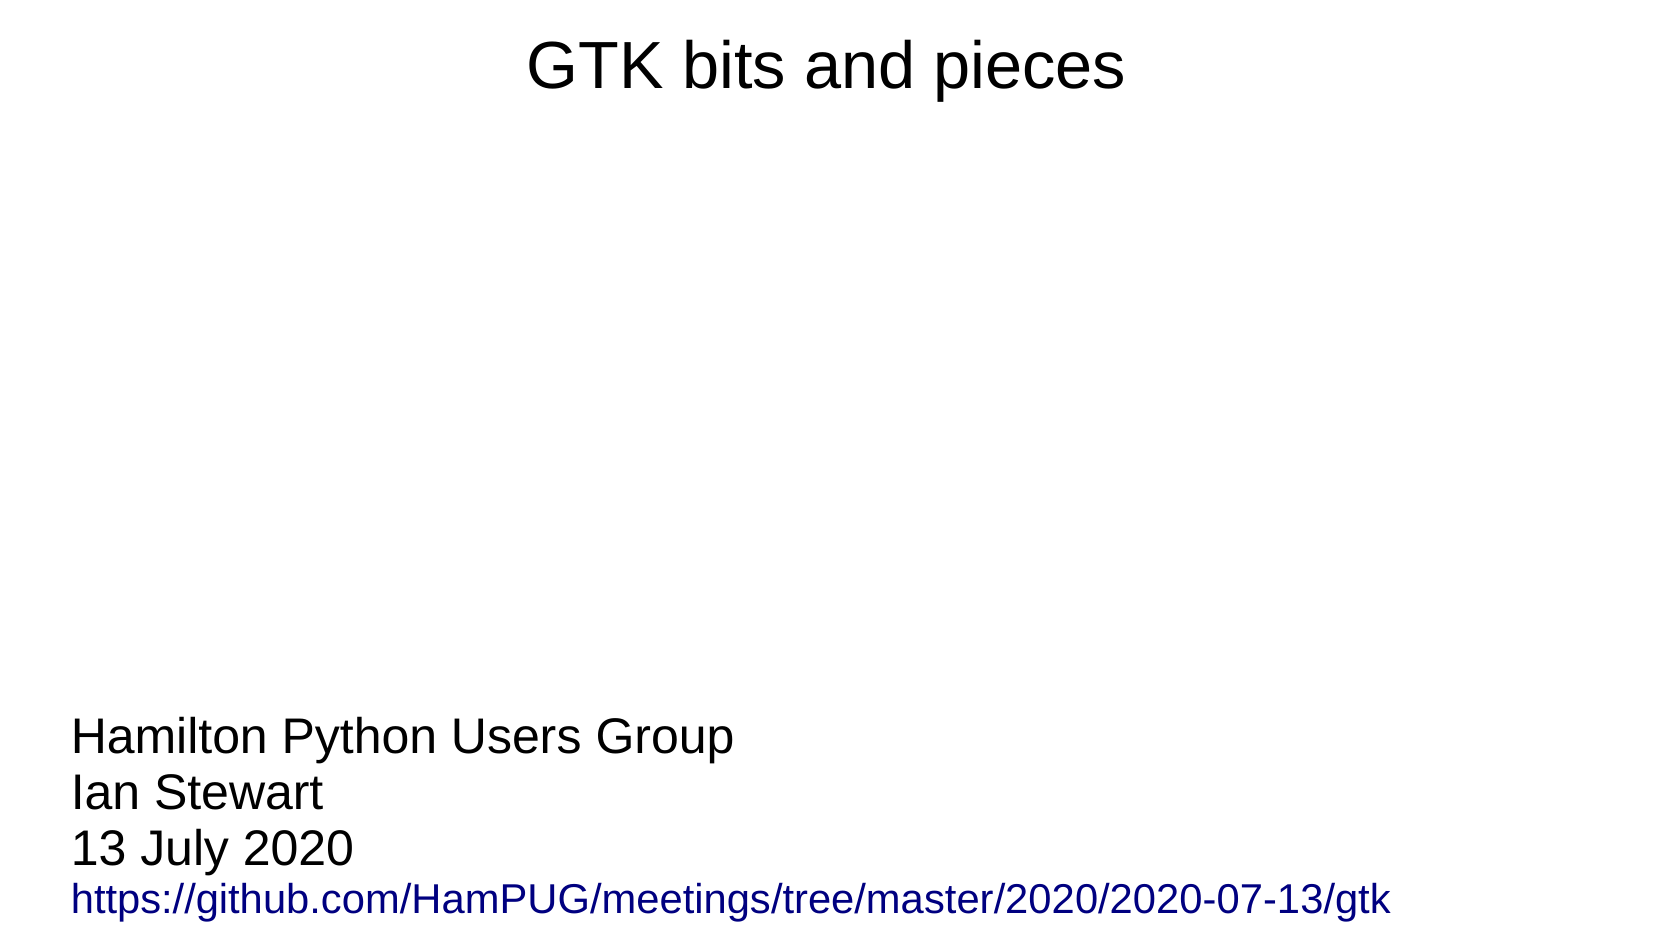

# GTK bits and pieces
Hamilton Python Users Group
Ian Stewart
13 July 2020
https://github.com/HamPUG/meetings/tree/master/2020/2020-07-13/gtk